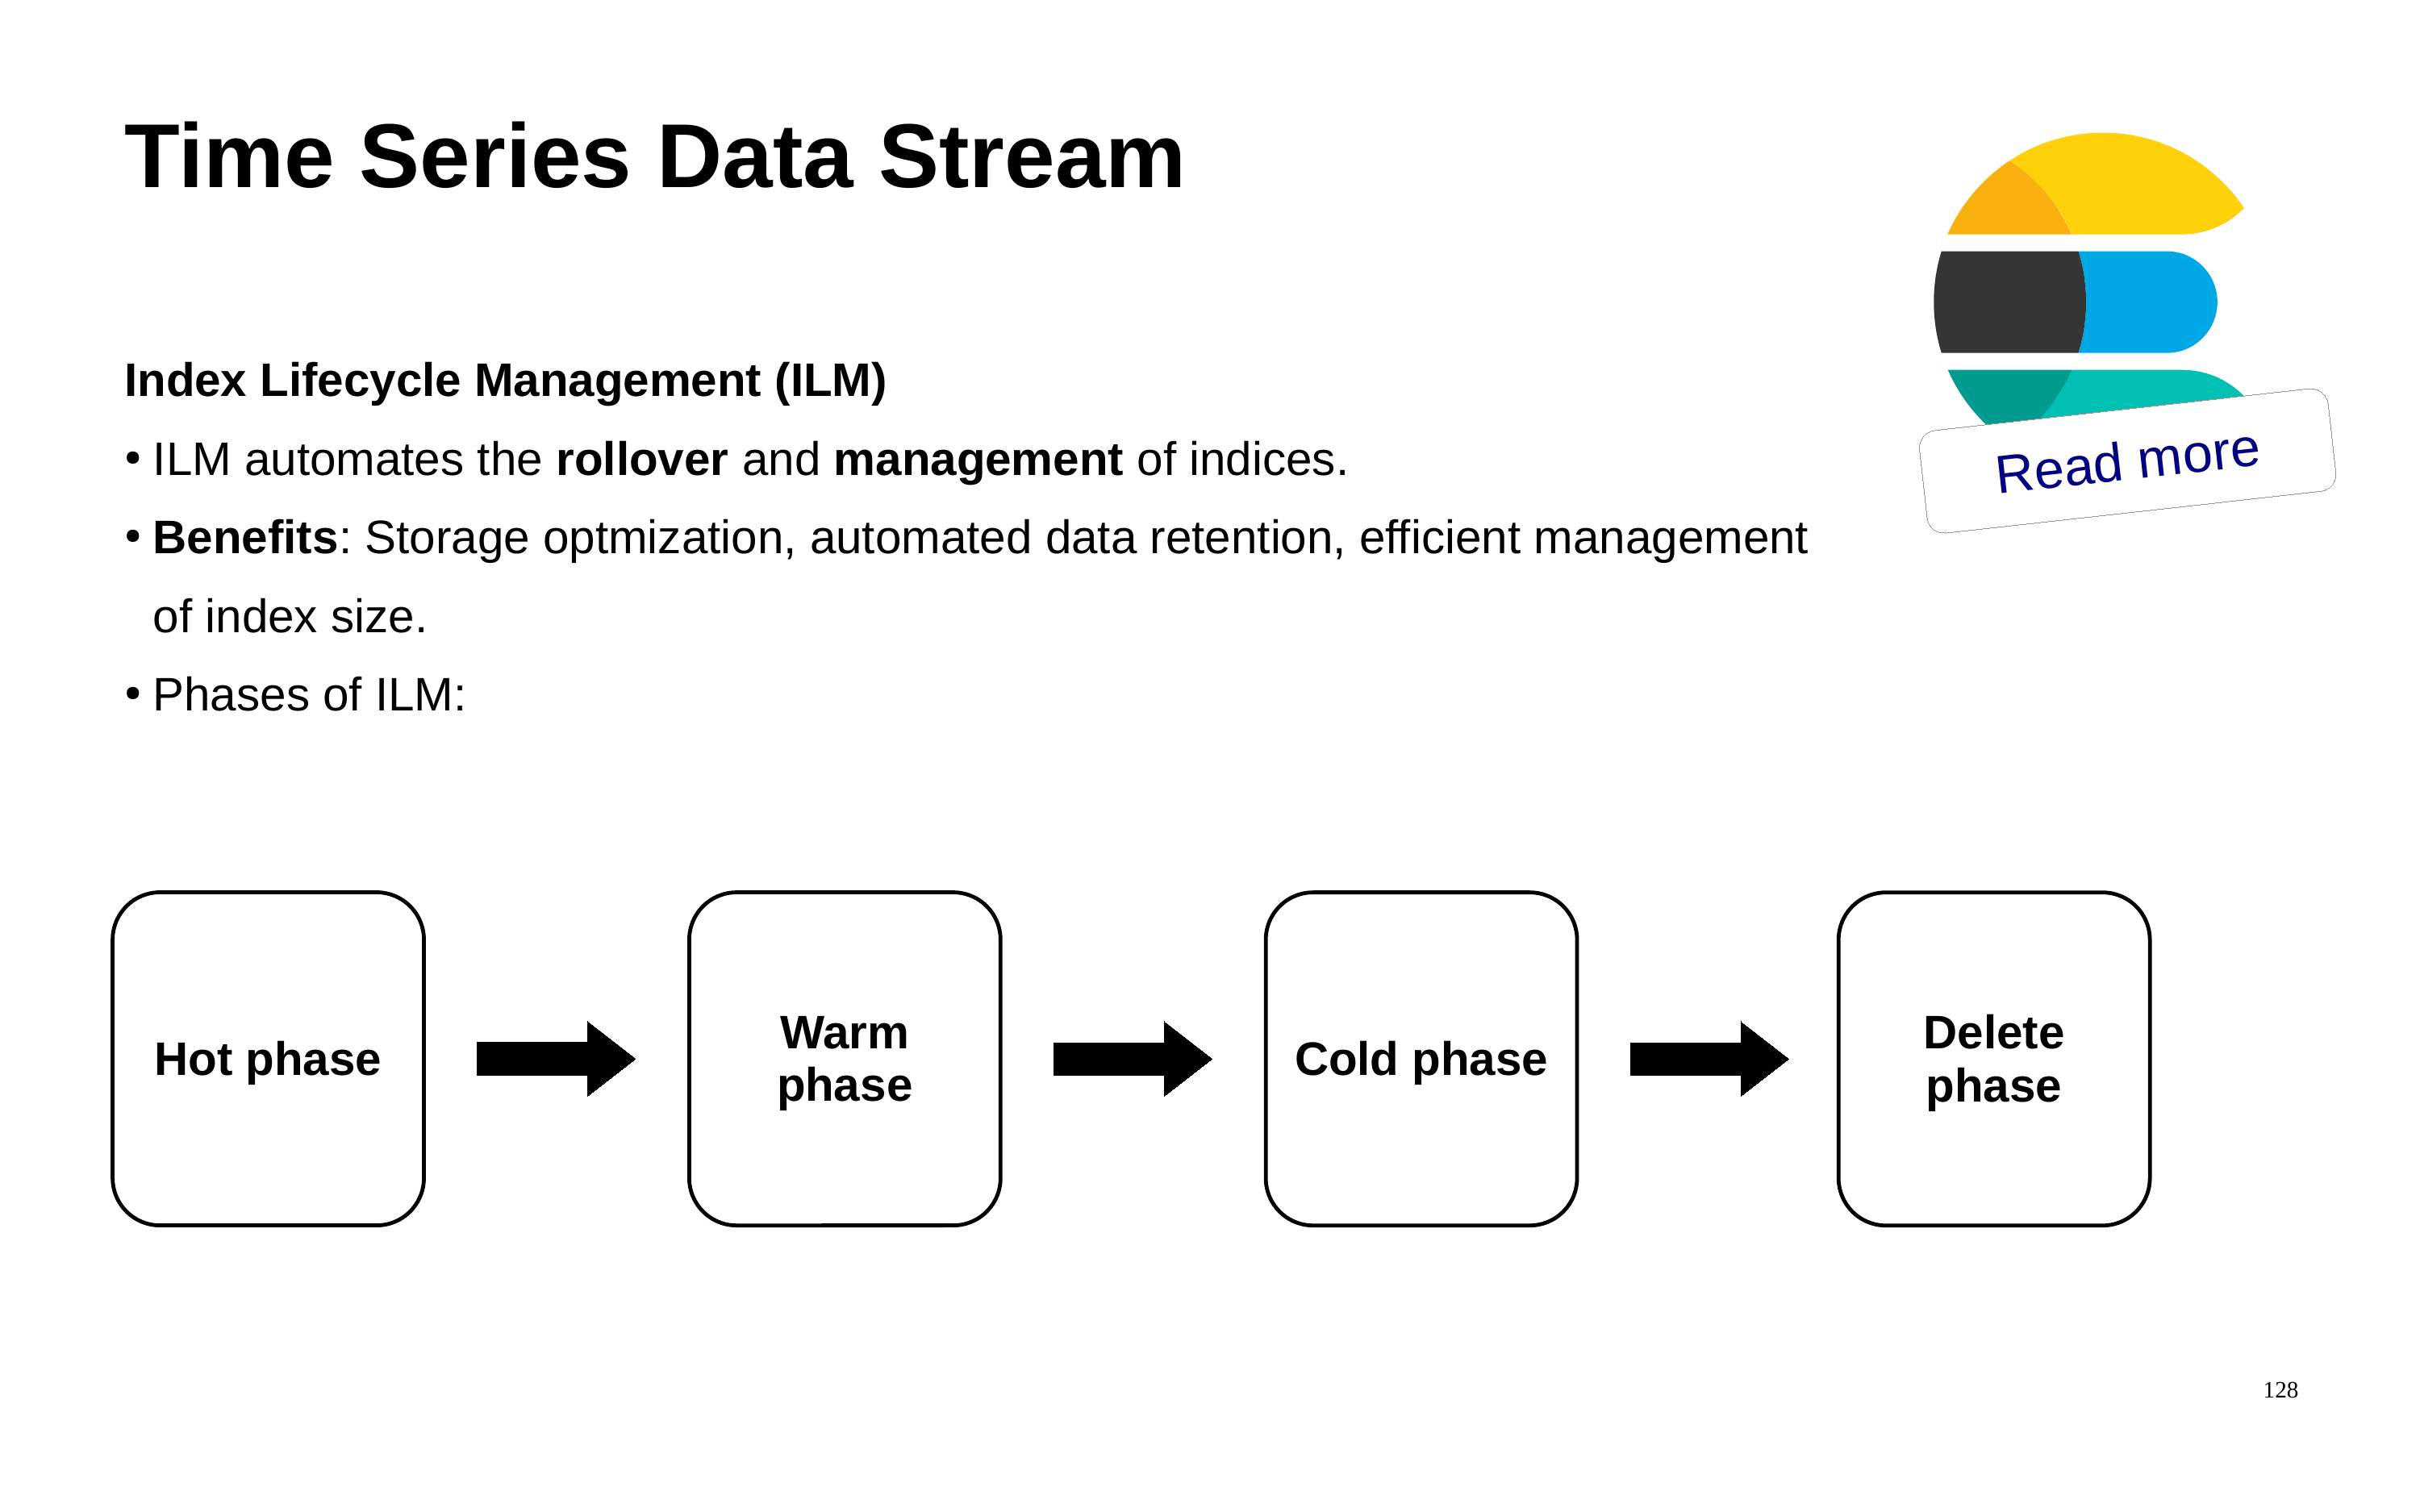

Time Series Data Stream
Index Lifecycle Management (ILM)
ILM automates the rollover and management of indices.
Benefits: Storage optmization, automated data retention, efficient management of index size.
Phases of ILM:
Read more
Hot phase
Warm phase
Cold phase
Delete phase
128